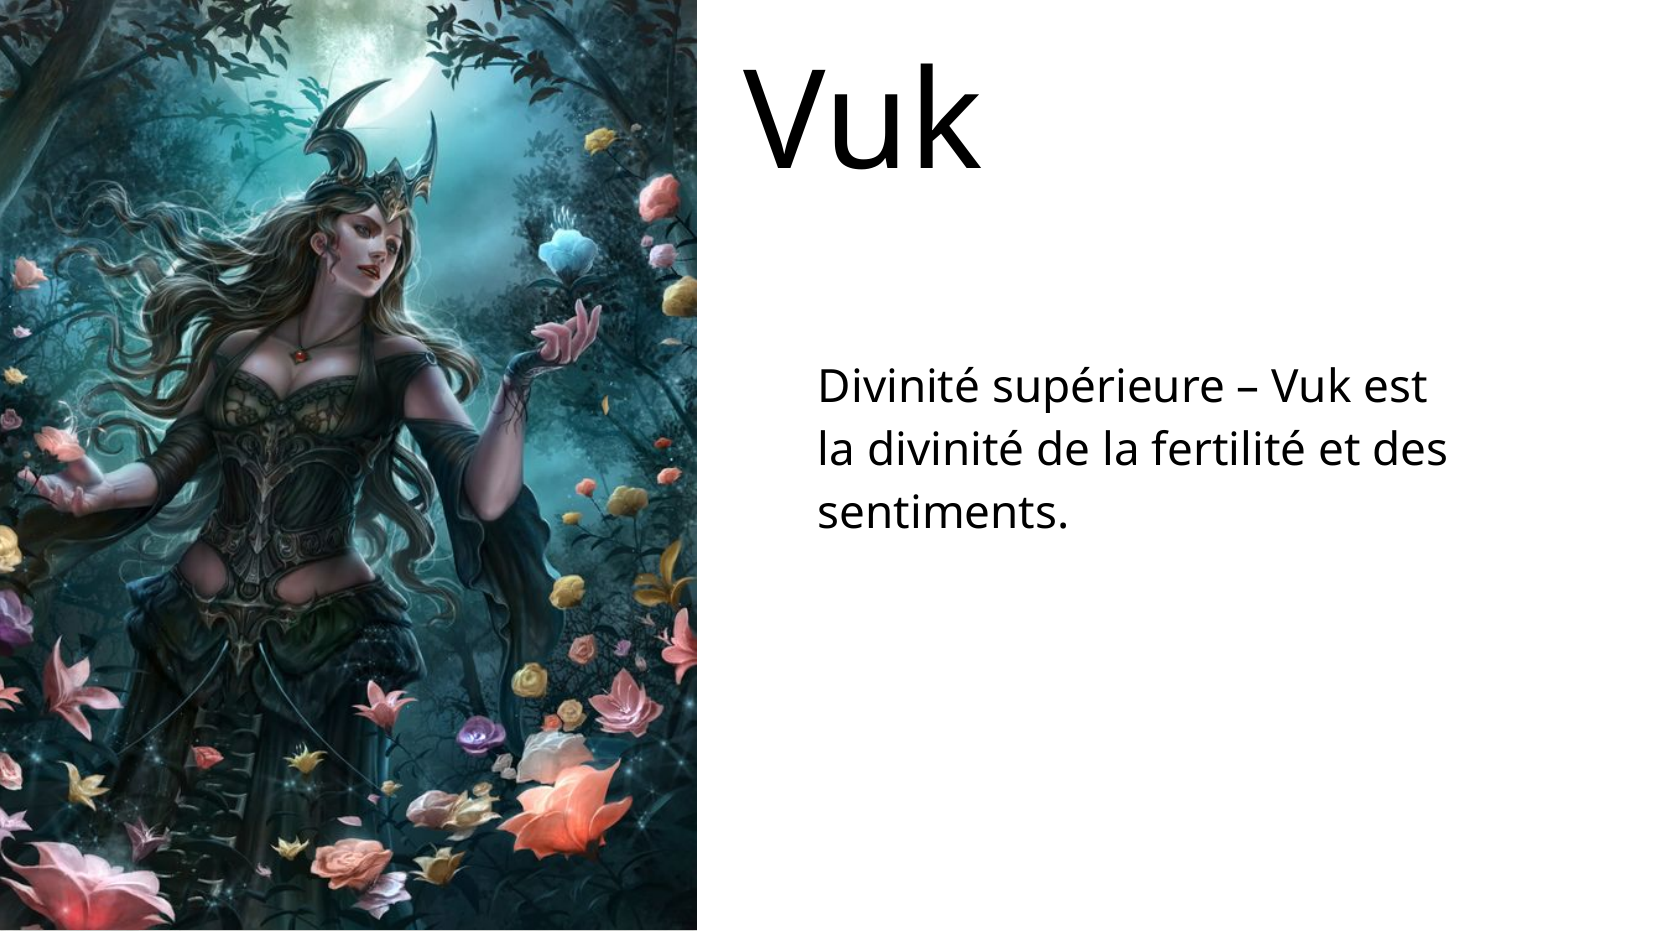

# Vuk
Divinité supérieure – Vuk est la divinité de la fertilité et des sentiments.